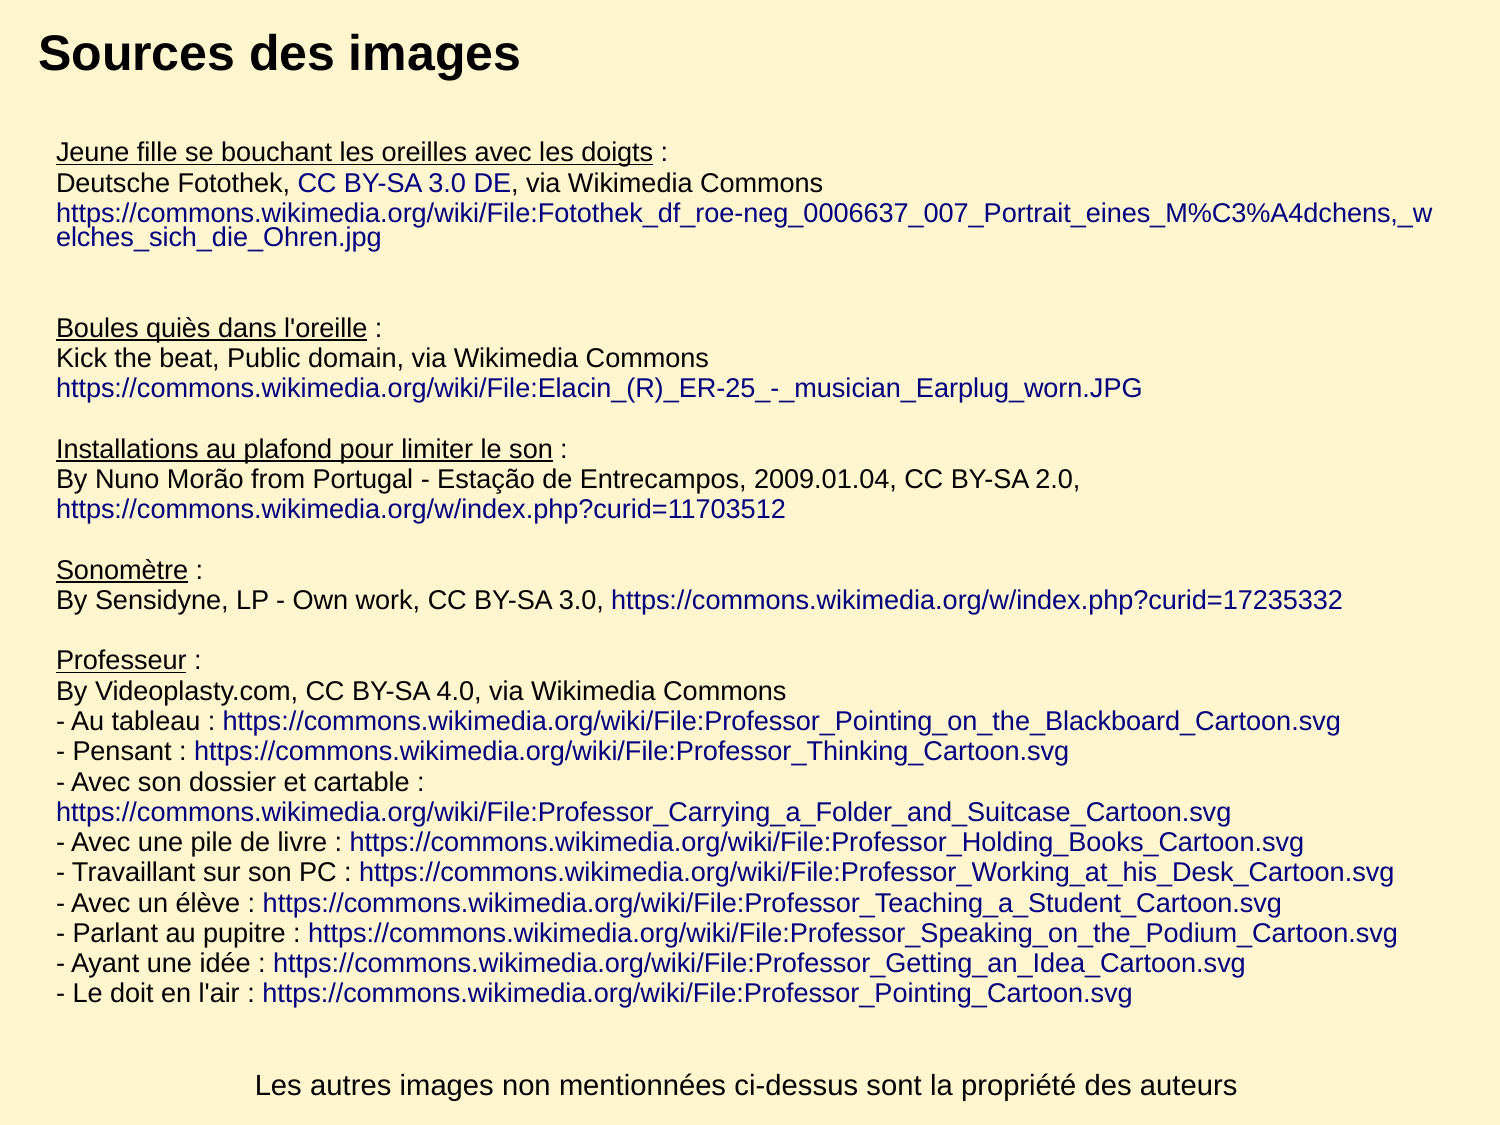

Sources des images
Jeune fille se bouchant les oreilles avec les doigts :
Deutsche Fotothek‎, CC BY-SA 3.0 DE, via Wikimedia Commons https://commons.wikimedia.org/wiki/File:Fotothek_df_roe-neg_0006637_007_Portrait_eines_M%C3%A4dchens,_welches_sich_die_Ohren.jpg
Boules quiès dans l'oreille :
Kick the beat, Public domain, via Wikimedia Commons https://commons.wikimedia.org/wiki/File:Elacin_(R)_ER-25_-_musician_Earplug_worn.JPG
Installations au plafond pour limiter le son :
By Nuno Morão from Portugal - Estação de Entrecampos, 2009.01.04, CC BY-SA 2.0, https://commons.wikimedia.org/w/index.php?curid=11703512
Sonomètre :
By Sensidyne, LP - Own work, CC BY-SA 3.0, https://commons.wikimedia.org/w/index.php?curid=17235332
Professeur :
By Videoplasty.com, CC BY-SA 4.0, via Wikimedia Commons
- Au tableau : https://commons.wikimedia.org/wiki/File:Professor_Pointing_on_the_Blackboard_Cartoon.svg
- Pensant : https://commons.wikimedia.org/wiki/File:Professor_Thinking_Cartoon.svg
- Avec son dossier et cartable : https://commons.wikimedia.org/wiki/File:Professor_Carrying_a_Folder_and_Suitcase_Cartoon.svg
- Avec une pile de livre : https://commons.wikimedia.org/wiki/File:Professor_Holding_Books_Cartoon.svg
- Travaillant sur son PC : https://commons.wikimedia.org/wiki/File:Professor_Working_at_his_Desk_Cartoon.svg
- Avec un élève : https://commons.wikimedia.org/wiki/File:Professor_Teaching_a_Student_Cartoon.svg
- Parlant au pupitre : https://commons.wikimedia.org/wiki/File:Professor_Speaking_on_the_Podium_Cartoon.svg
- Ayant une idée : https://commons.wikimedia.org/wiki/File:Professor_Getting_an_Idea_Cartoon.svg
- Le doit en l'air : https://commons.wikimedia.org/wiki/File:Professor_Pointing_Cartoon.svg
Les autres images non mentionnées ci-dessus sont la propriété des auteurs